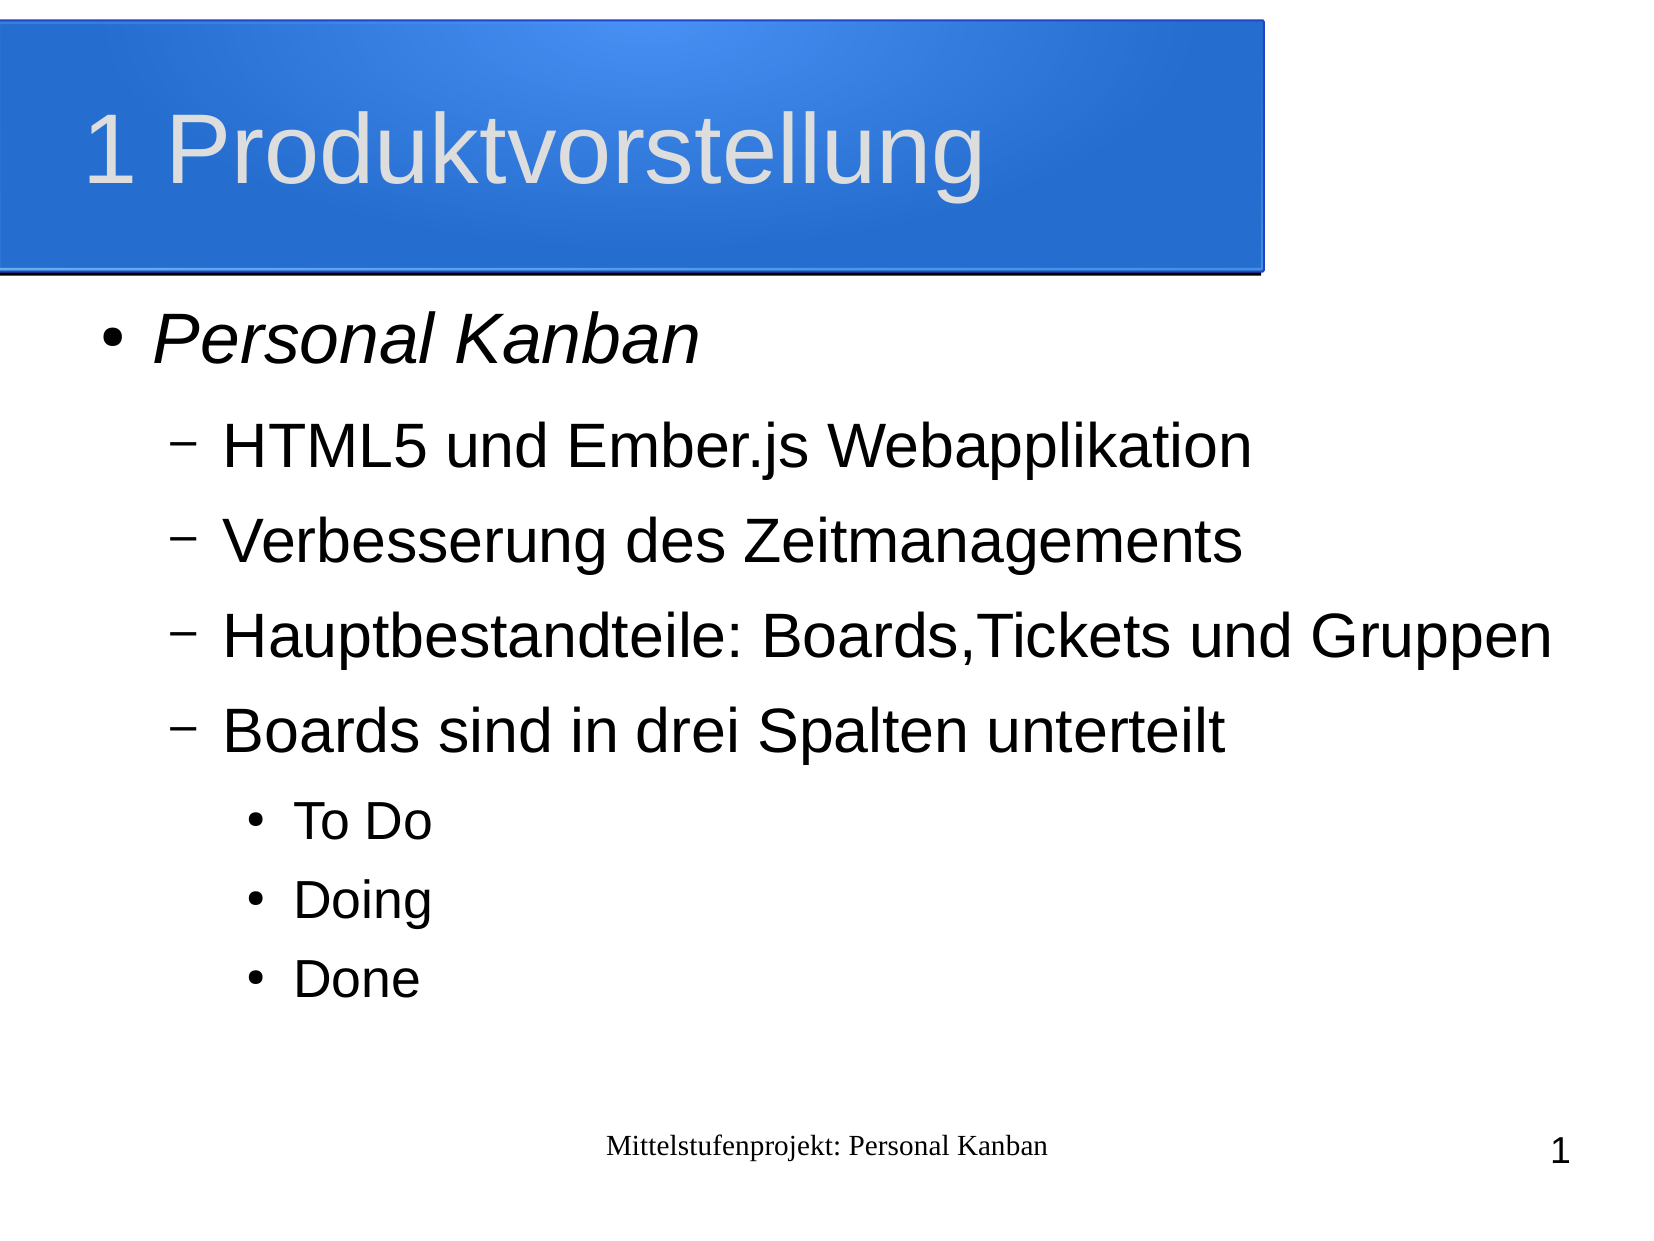

# 1 Produktvorstellung
Personal Kanban
HTML5 und Ember.js Webapplikation
Verbesserung des Zeitmanagements
Hauptbestandteile: Boards,Tickets und Gruppen
Boards sind in drei Spalten unterteilt
To Do
Doing
Done
1
Mittelstufenprojekt: Personal Kanban